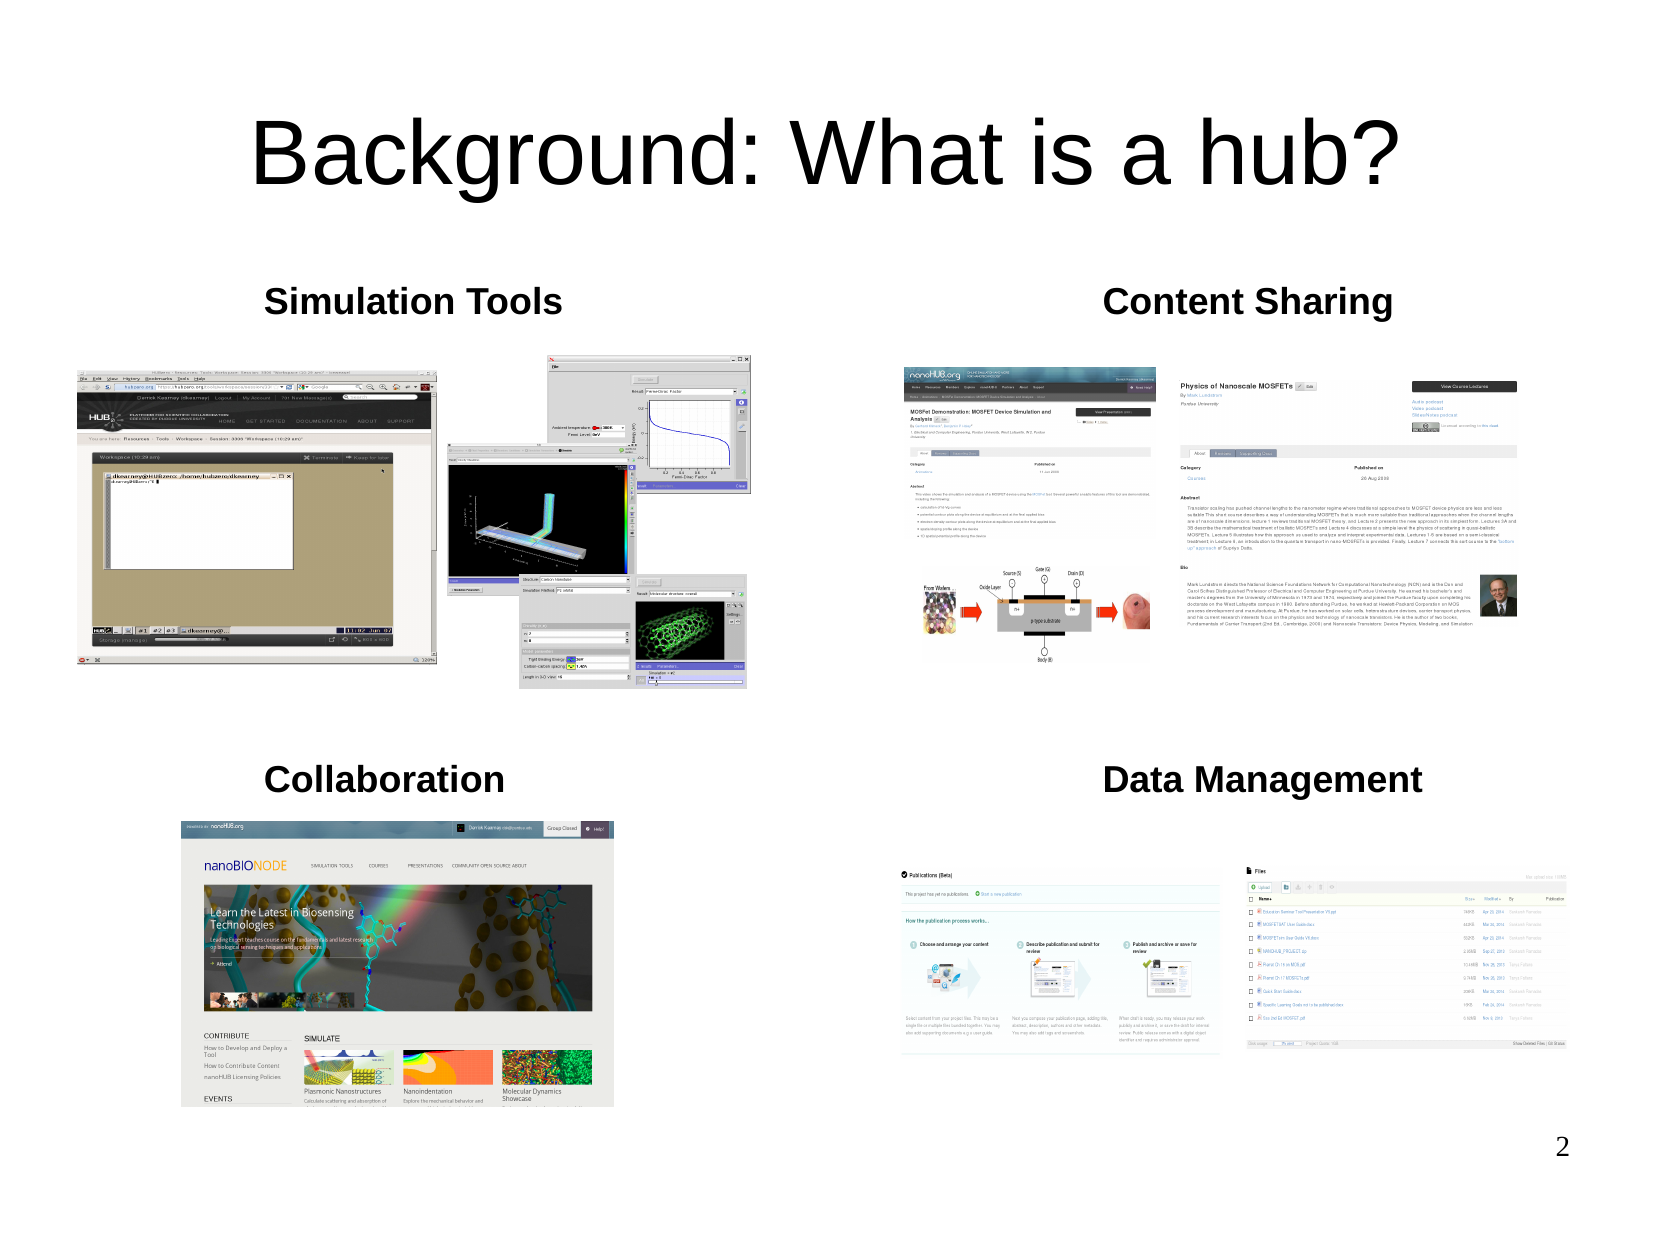

# Background: What is a hub?
Simulation Tools
Content Sharing
Collaboration
Data Management
2